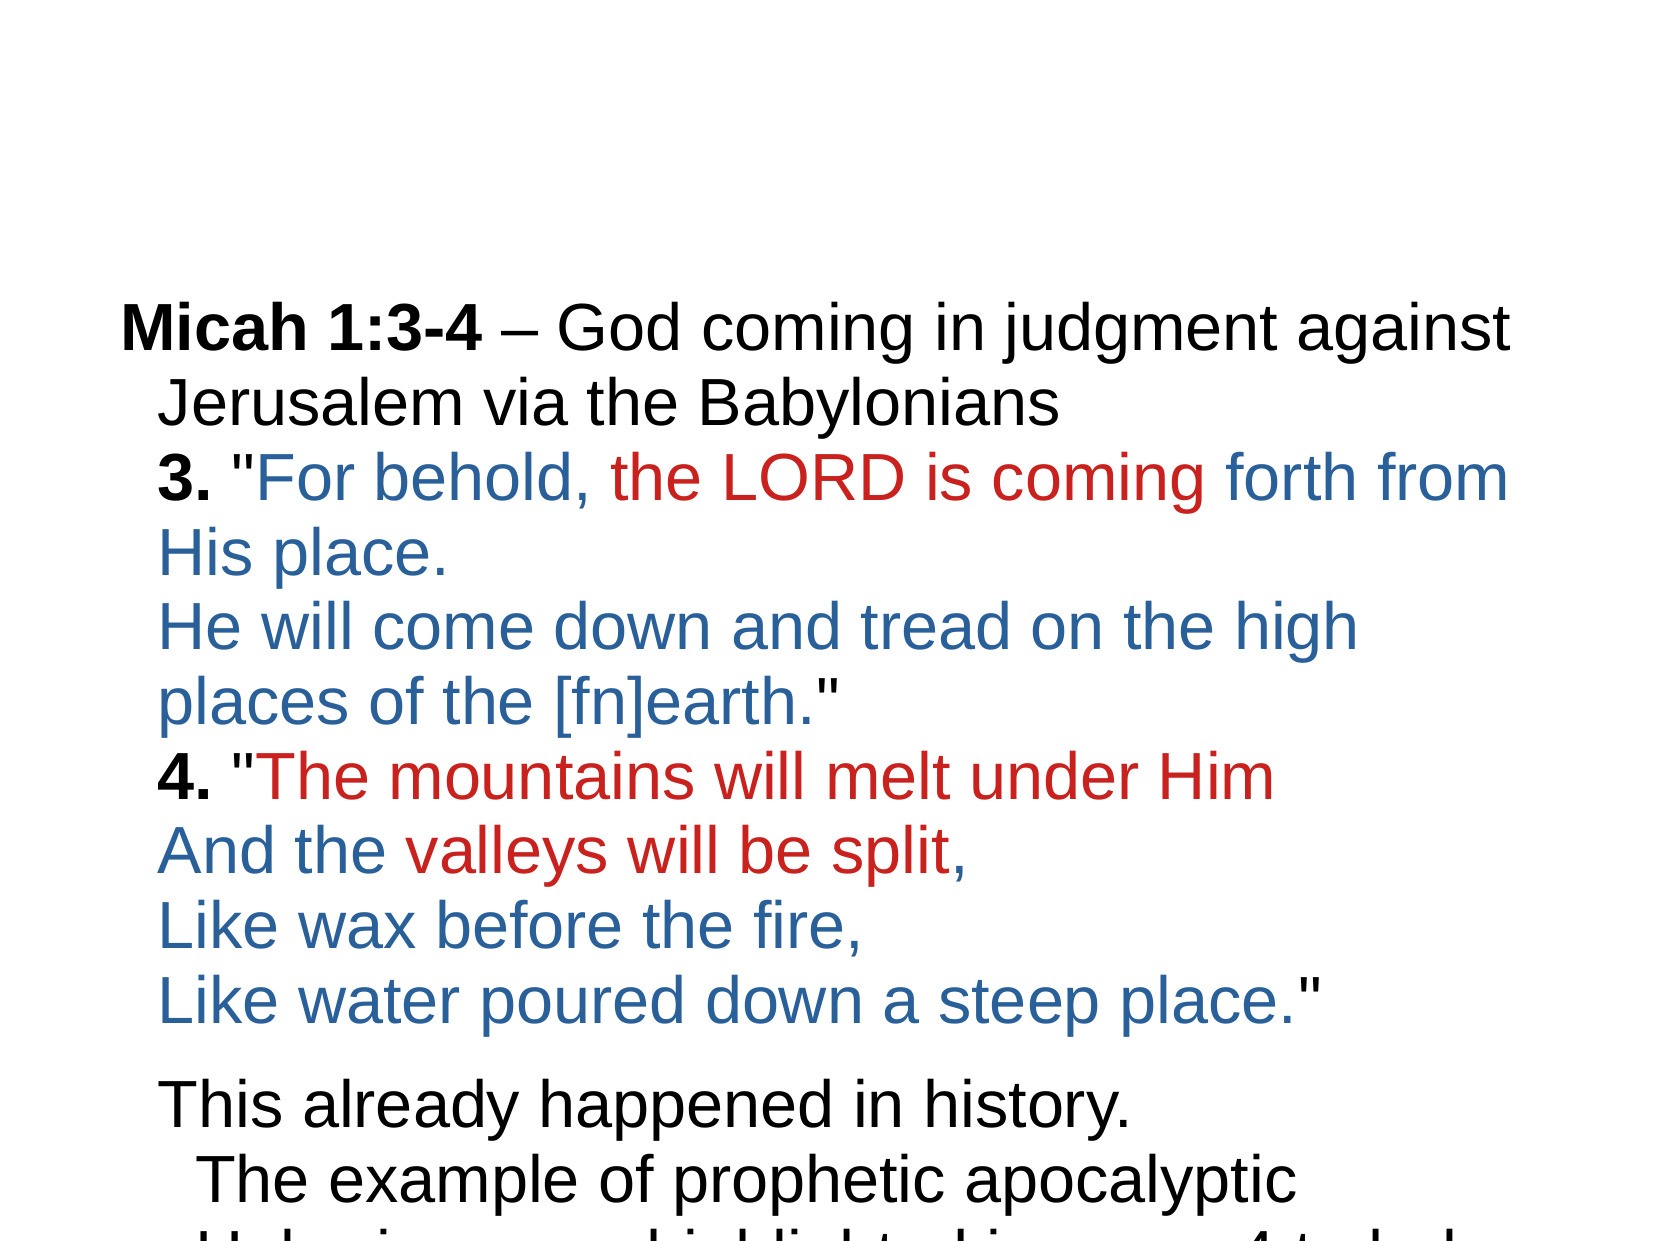

#
Micah 1:3-4 – God coming in judgment against Jerusalem via the Babylonians
3. "For behold, the LORD is coming forth from His place.
He will come down and tread on the high places of the [fn]earth."
4. "The mountains will melt under Him
And the valleys will be split,
Like wax before the fire,
Like water poured down a steep place."
This already happened in history.
The example of prophetic apocalyptic Hebraisms are highlighted in verse 4 to help militate against the Dispensationalist notion of claiming to have a "literal" interpretation of scriptures.
When we put a 21st century reader expectation and add a meaning that was not intended by the writer, we will ultimately get wrong interpretations.